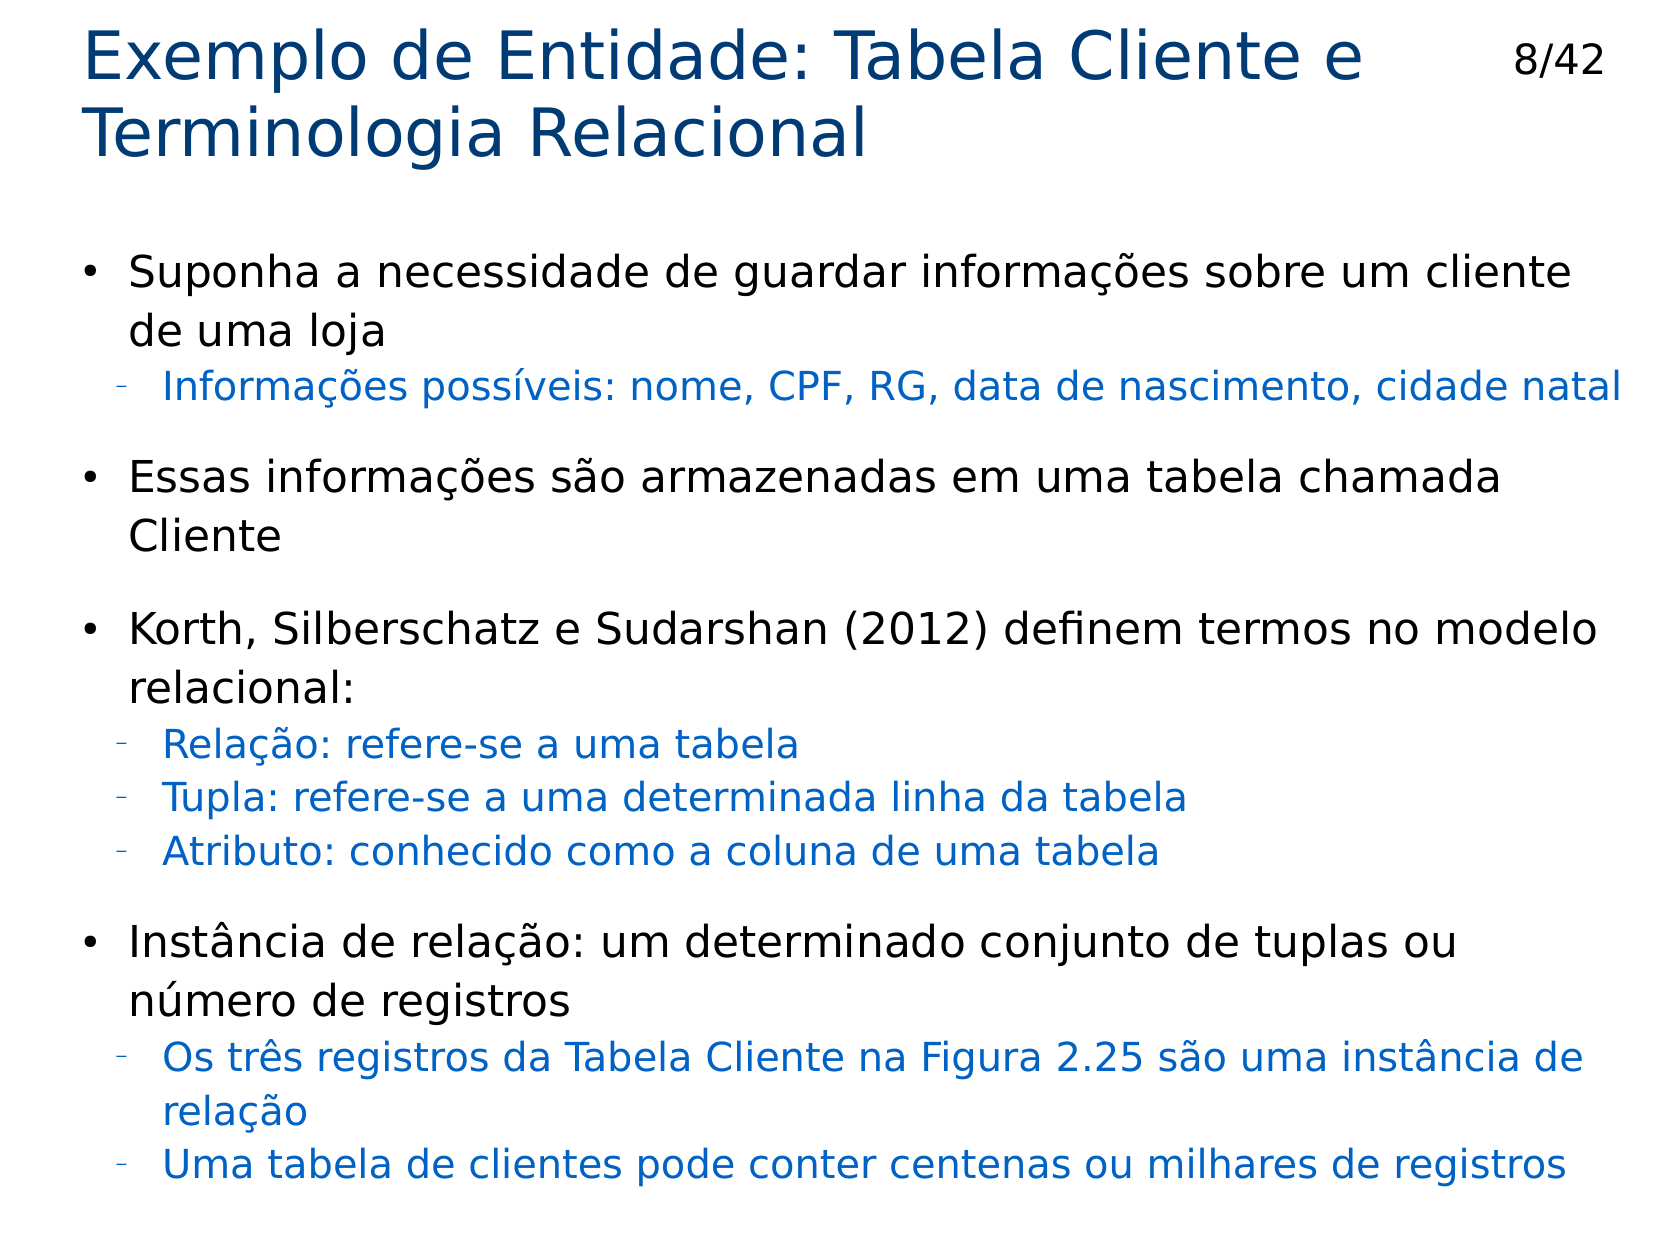

# Exemplo de Entidade: Tabela Cliente e Terminologia Relacional
8
Suponha a necessidade de guardar informações sobre um cliente de uma loja
Informações possíveis: nome, CPF, RG, data de nascimento, cidade natal
Essas informações são armazenadas em uma tabela chamada Cliente
Korth, Silberschatz e Sudarshan (2012) definem termos no modelo relacional:
Relação: refere-se a uma tabela
Tupla: refere-se a uma determinada linha da tabela
Atributo: conhecido como a coluna de uma tabela
Instância de relação: um determinado conjunto de tuplas ou número de registros
Os três registros da Tabela Cliente na Figura 2.25 são uma instância de relação
Uma tabela de clientes pode conter centenas ou milhares de registros